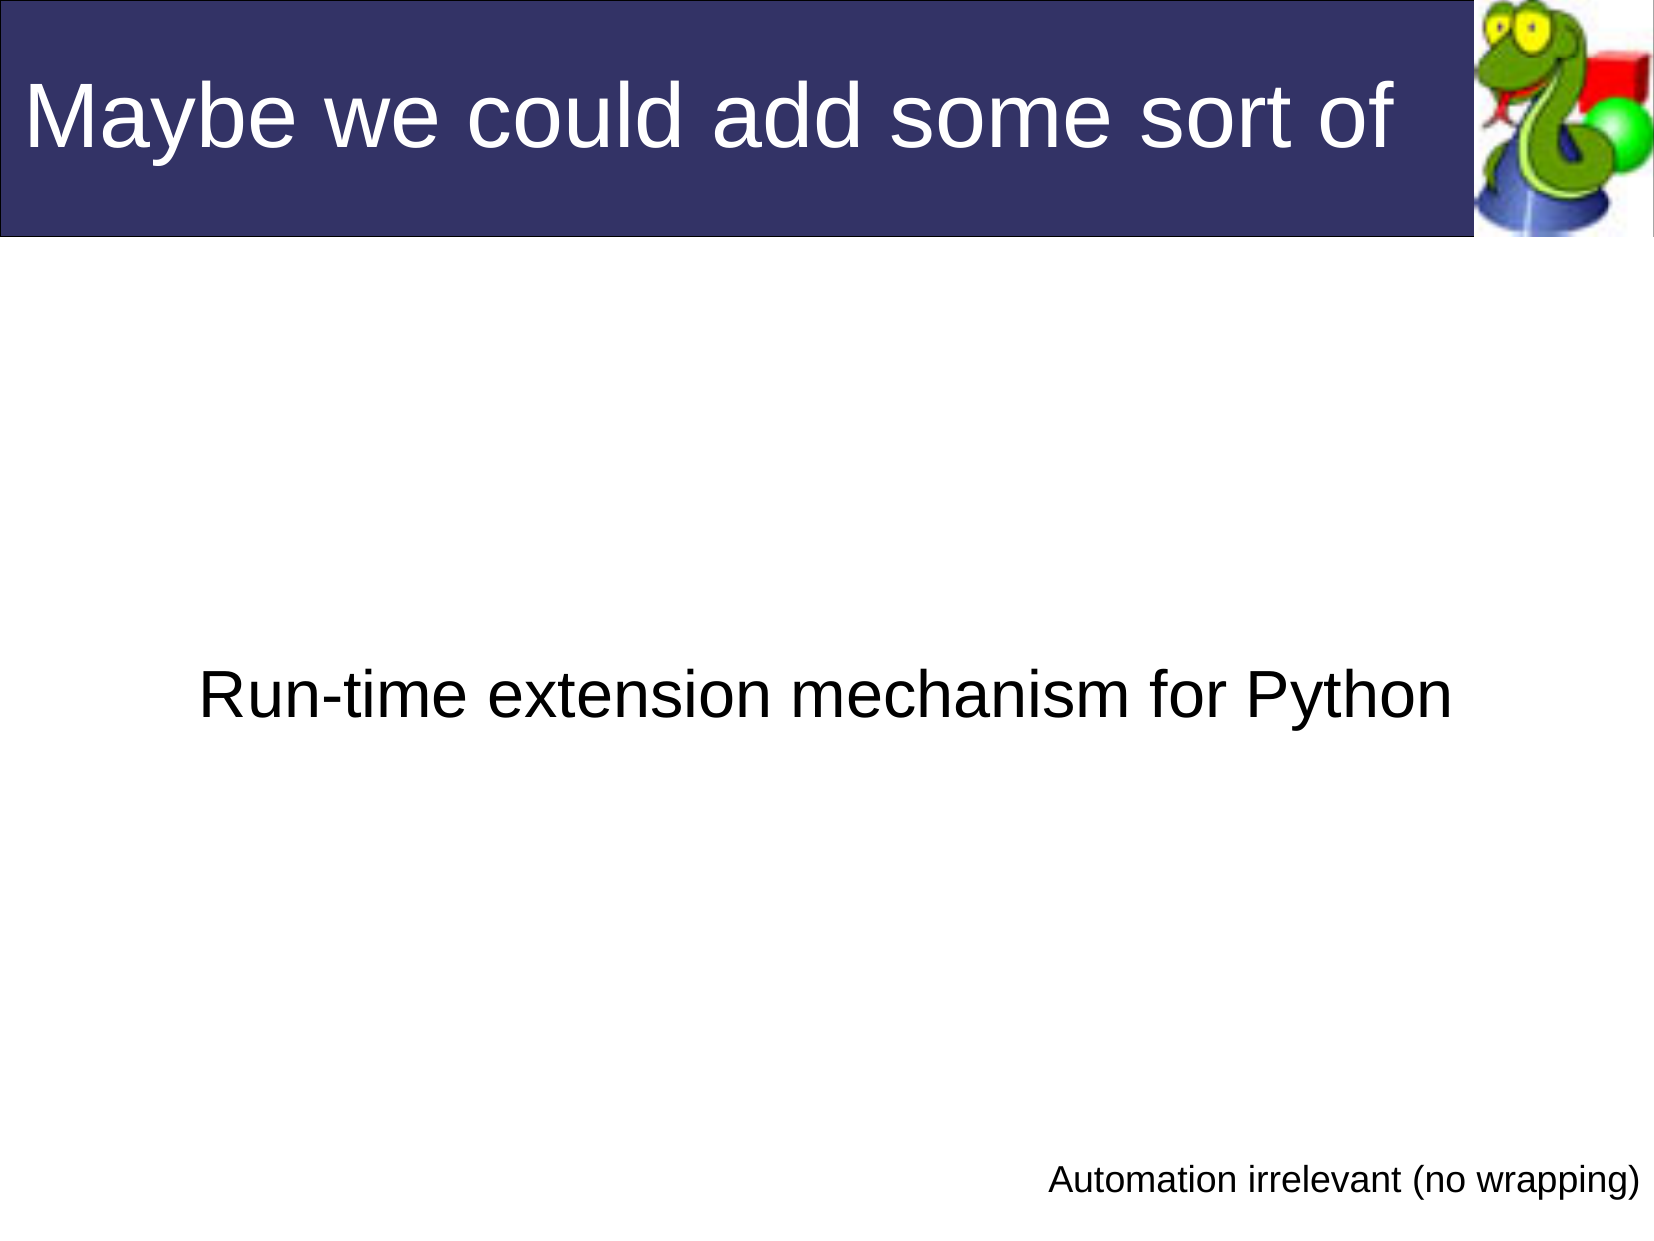

# Maybe we could add some sort of
Run-time extension mechanism for Python
Automation irrelevant (no wrapping)